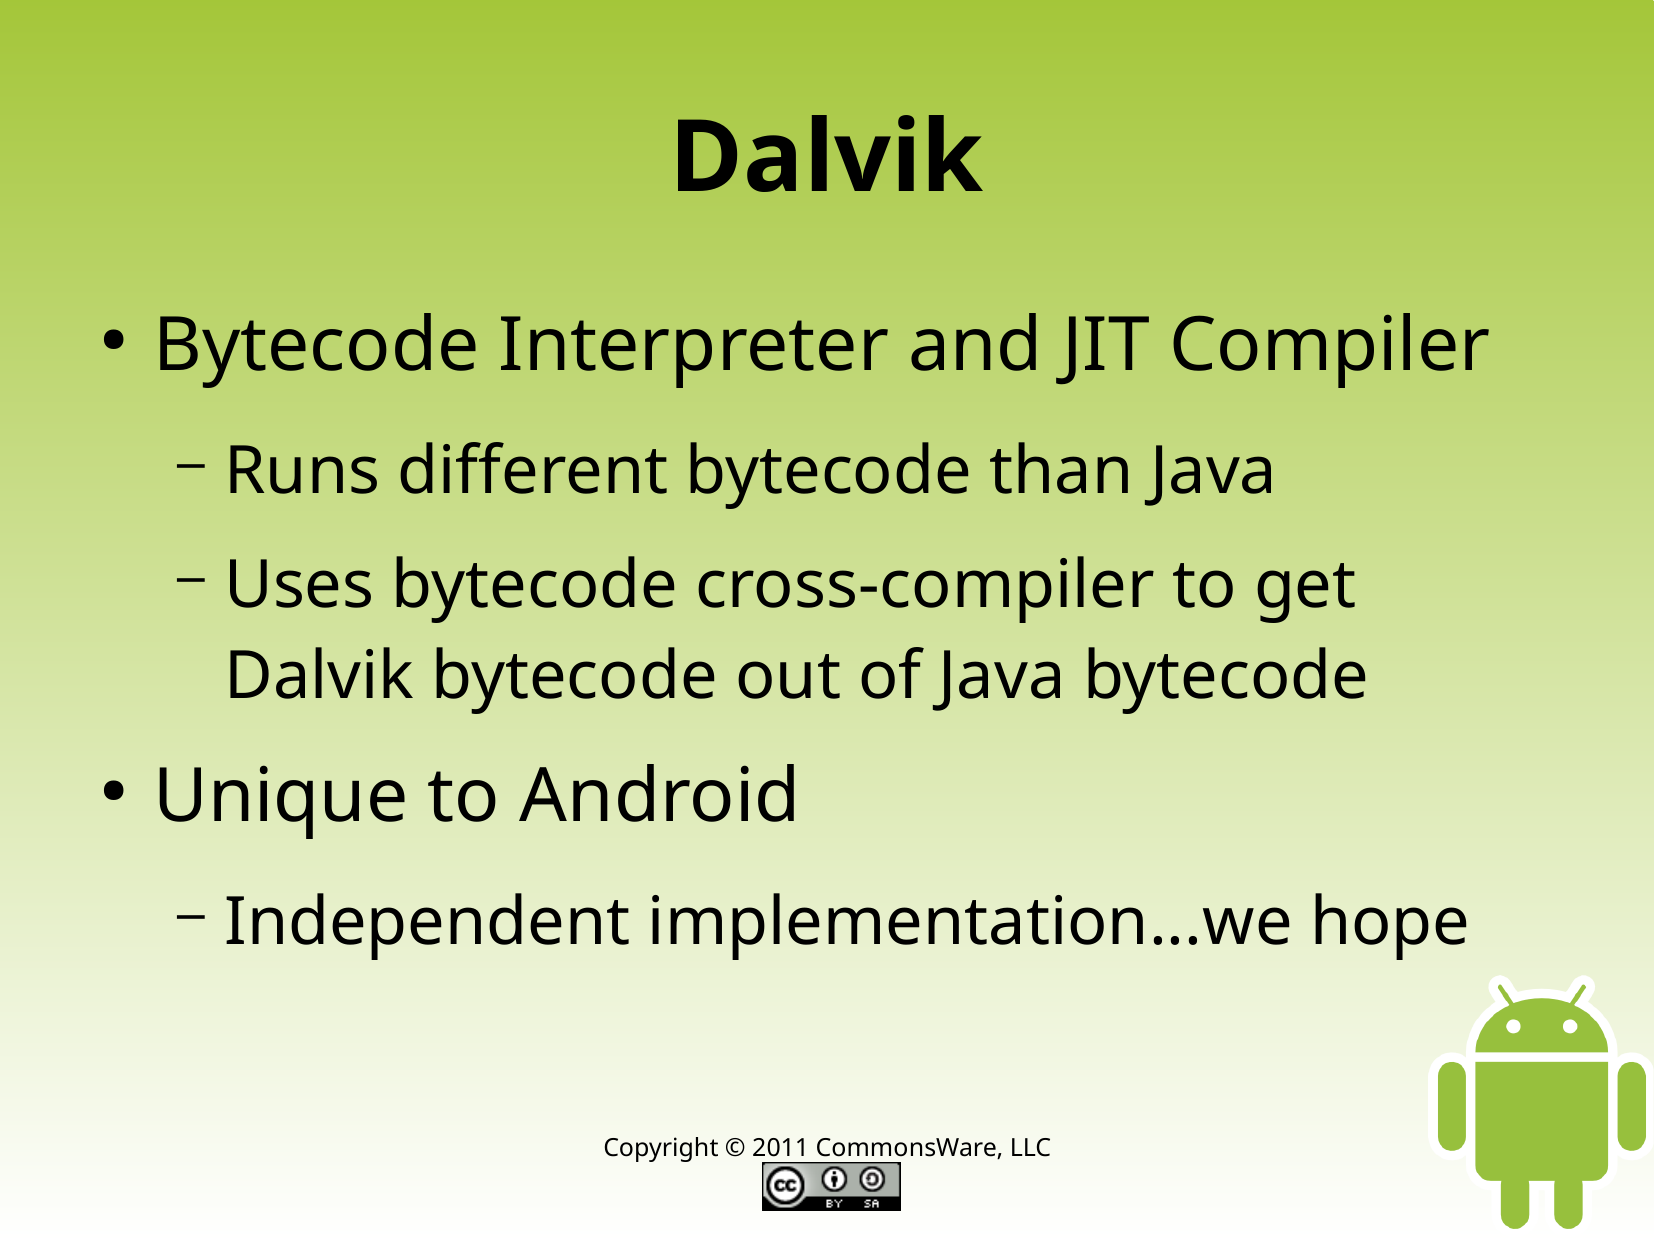

# Dalvik
Bytecode Interpreter and JIT Compiler
Runs different bytecode than Java
Uses bytecode cross-compiler to get Dalvik bytecode out of Java bytecode
Unique to Android
Independent implementation...we hope